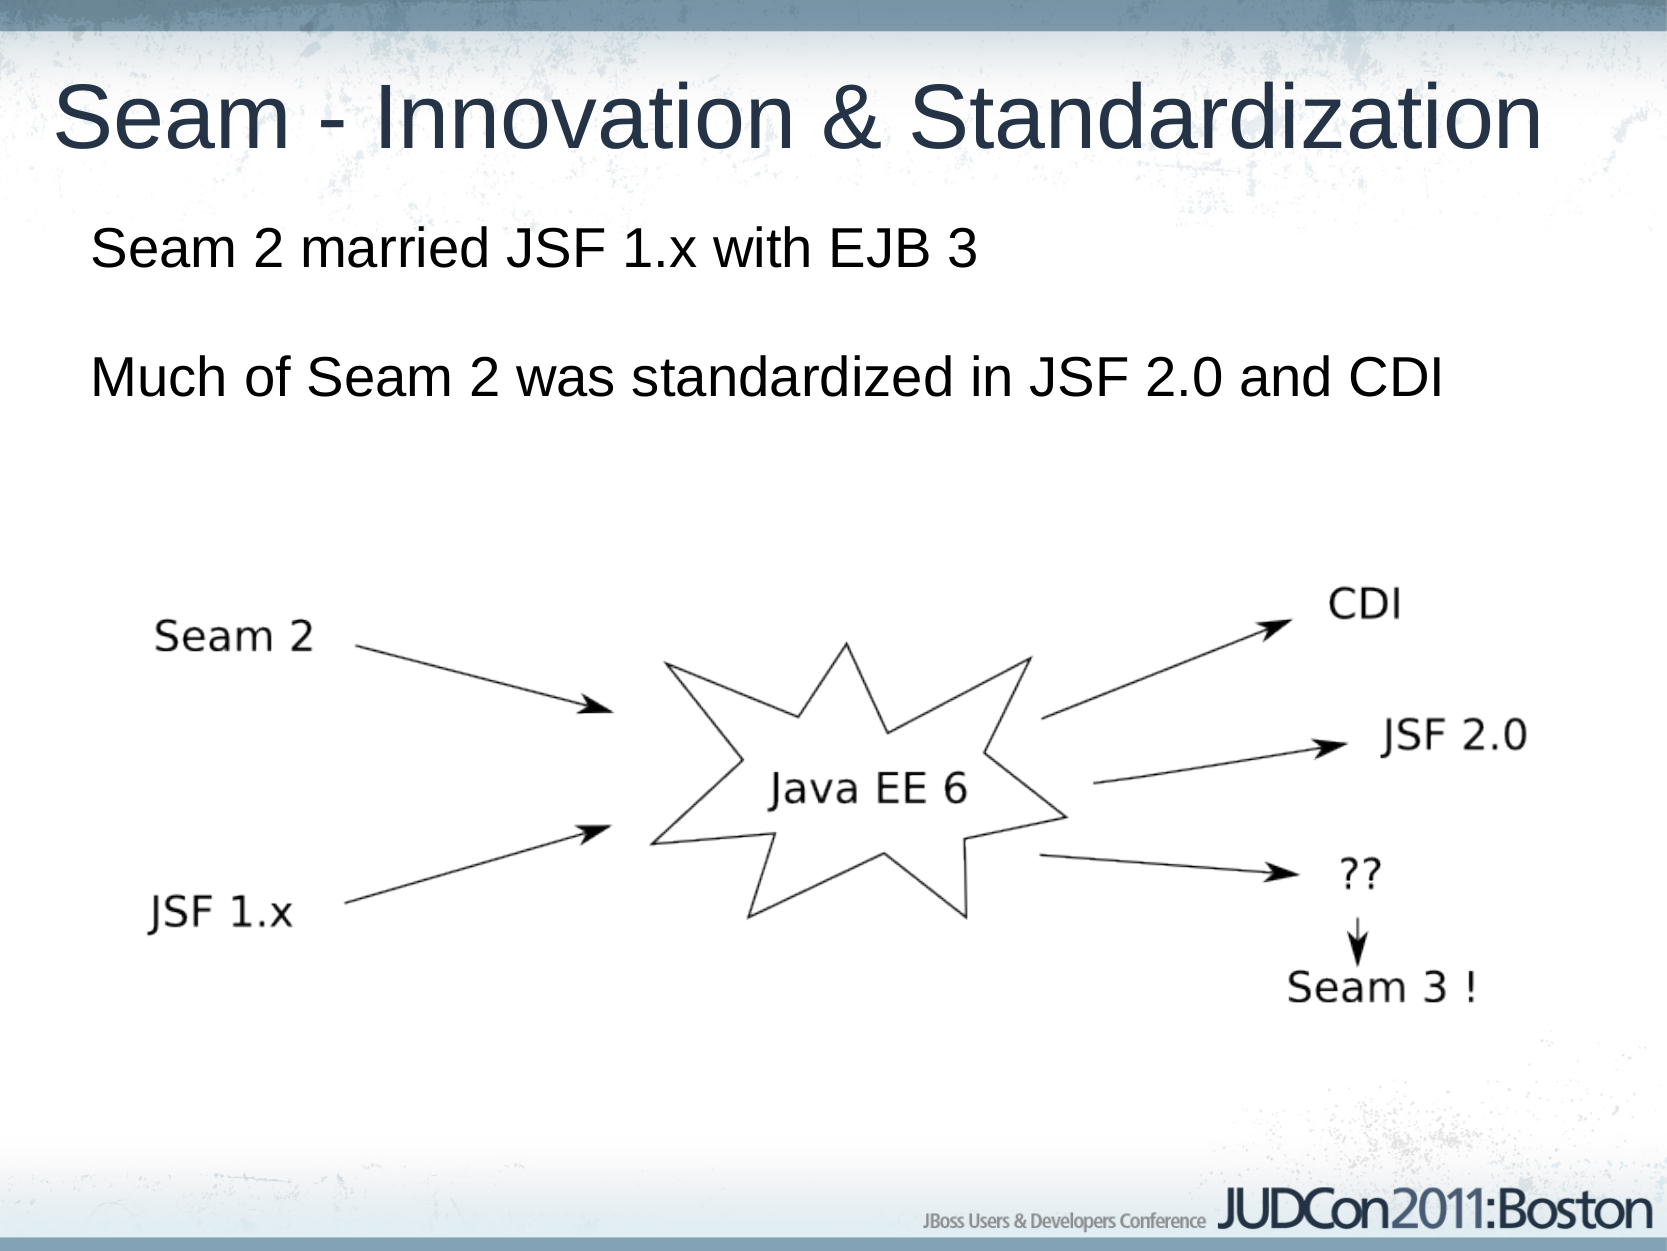

# Seam - Innovation & Standardization
Seam 2 married JSF 1.x with EJB 3
Much of Seam 2 was standardized in JSF 2.0 and CDI